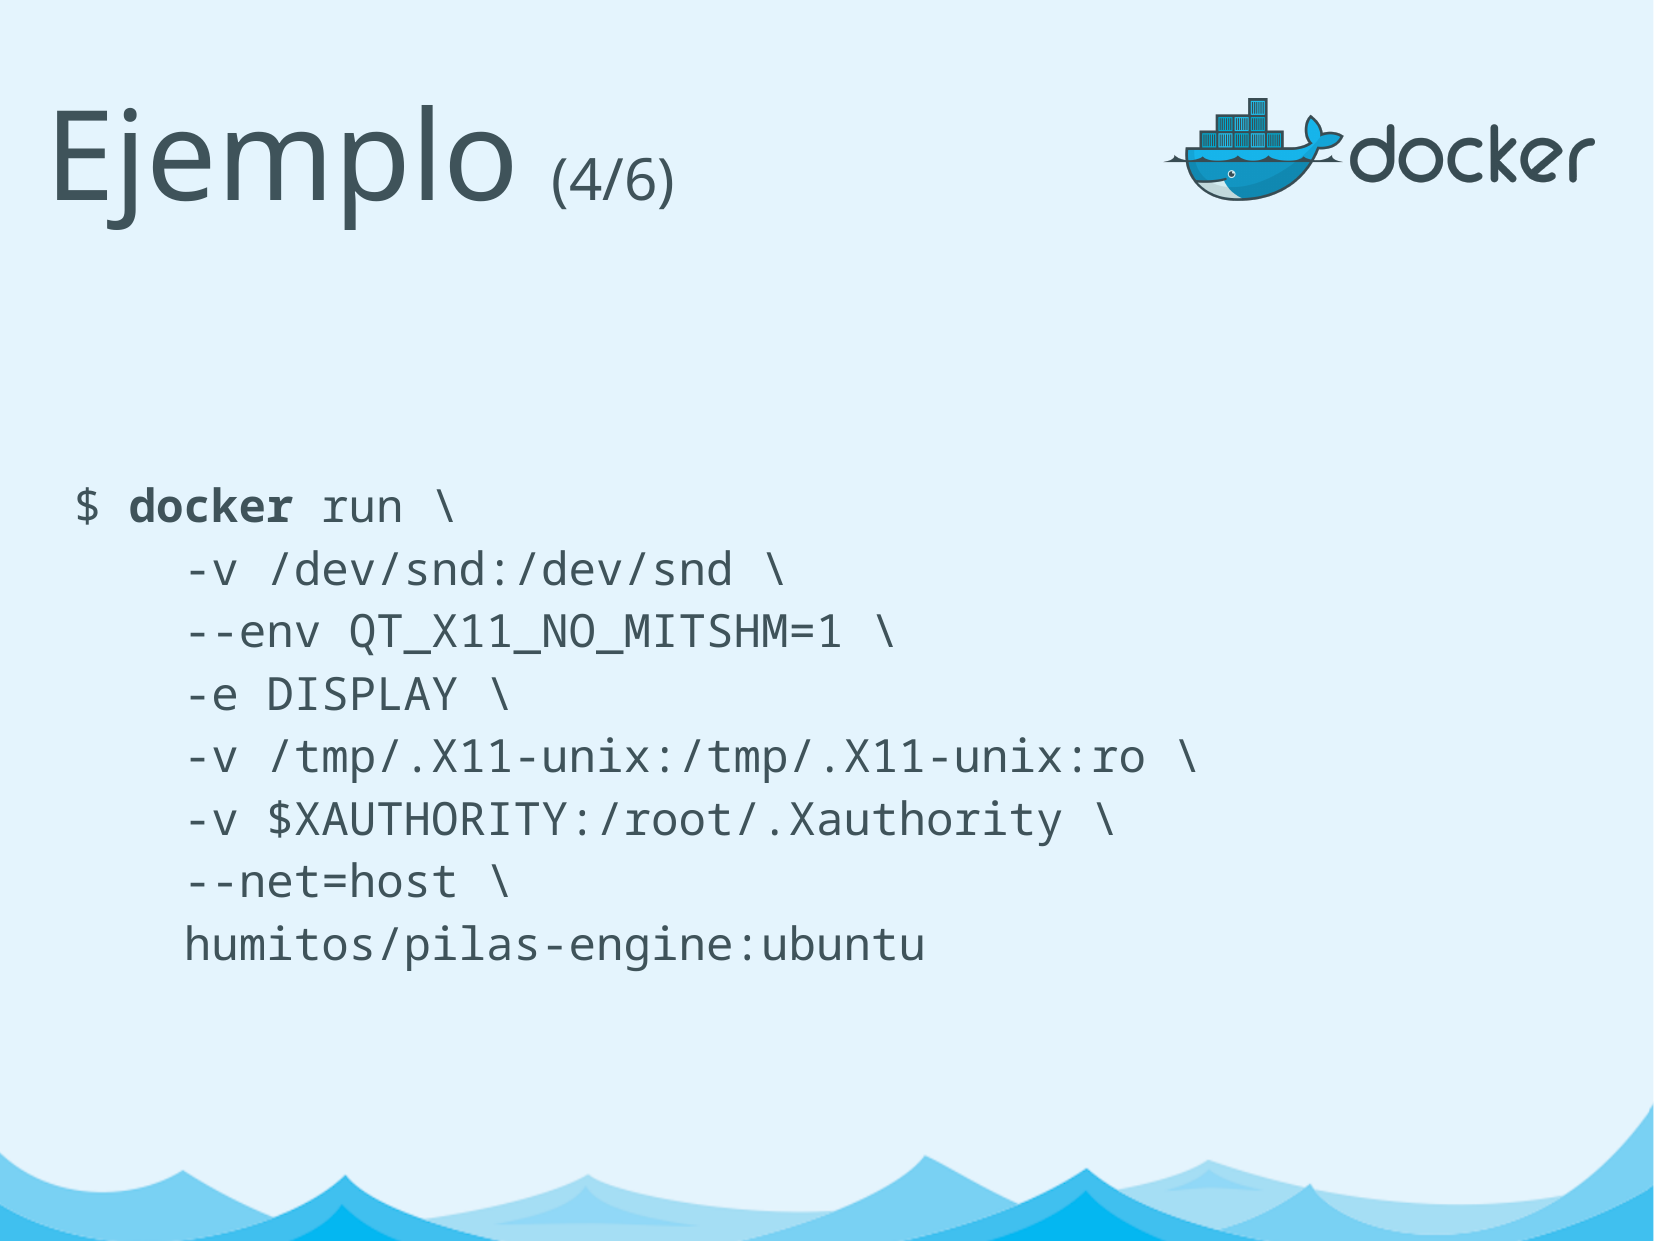

Ejemplo (4/6)
$ docker run \
 -v /dev/snd:/dev/snd \
 --env QT_X11_NO_MITSHM=1 \
 -e DISPLAY \
 -v /tmp/.X11-unix:/tmp/.X11-unix:ro \
 -v $XAUTHORITY:/root/.Xauthority \
 --net=host \
 humitos/pilas-engine:ubuntu